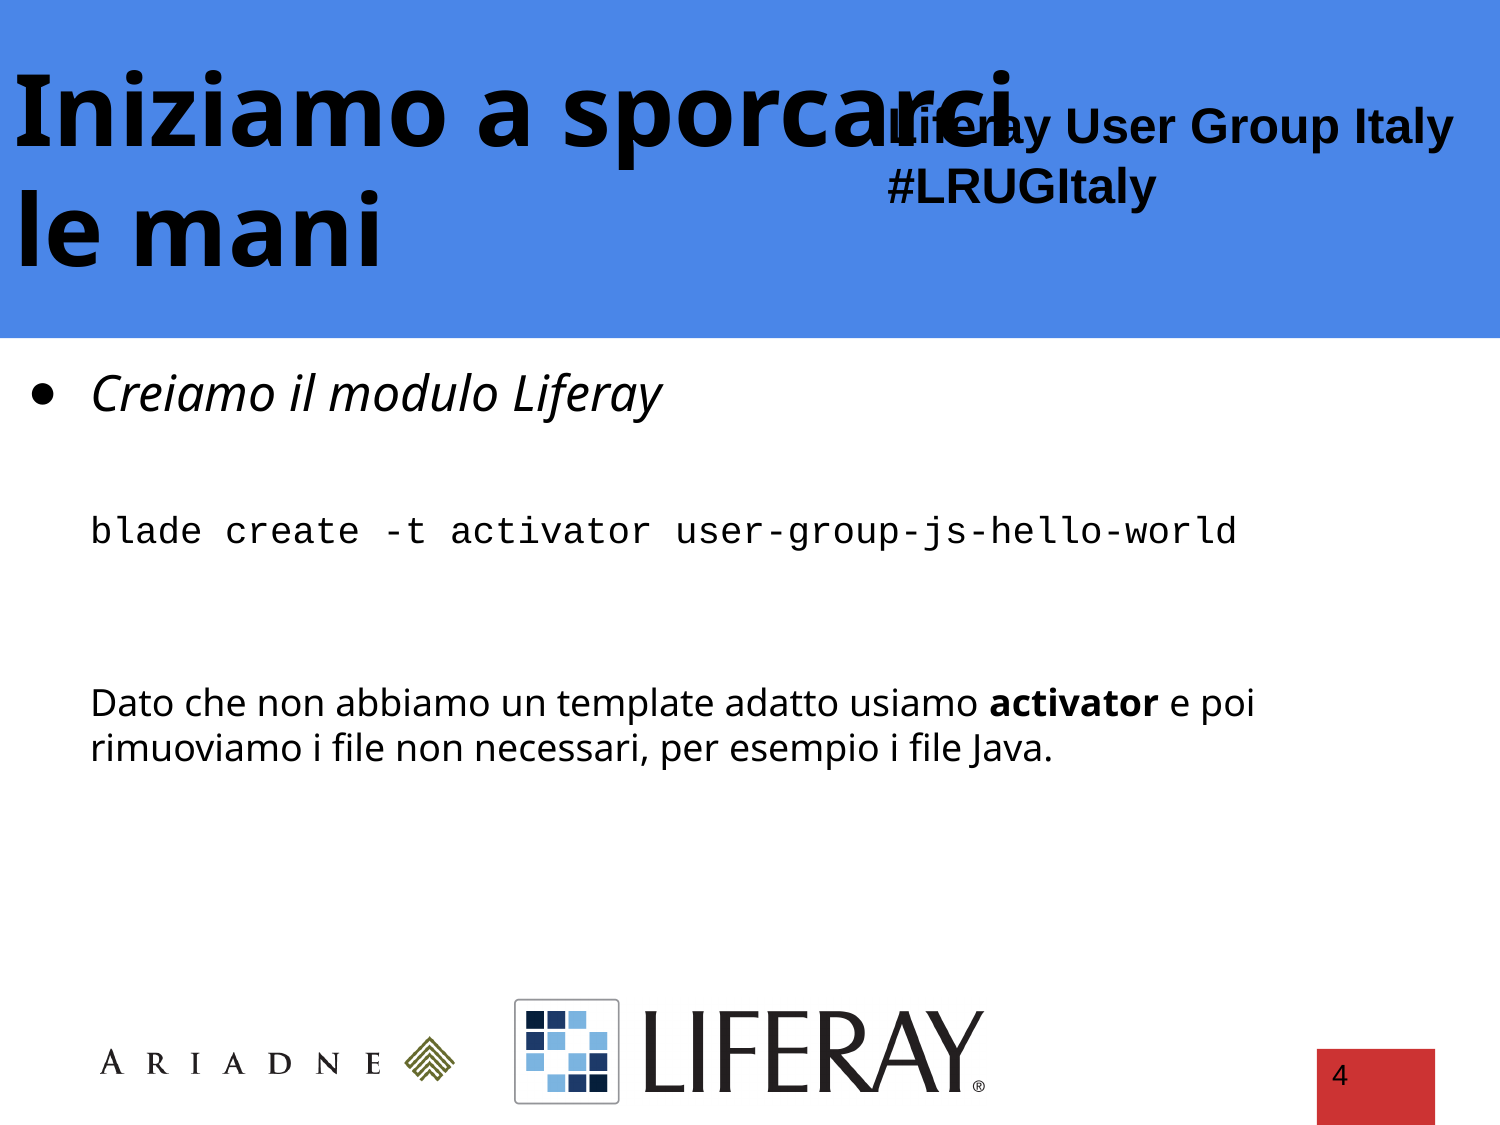

# Iniziamo a sporcarci le mani
Liferay User Group Italy
#LRUGItaly
Creiamo il modulo Liferay
blade create -t activator user-group-js-hello-world
Dato che non abbiamo un template adatto usiamo activator e poi rimuoviamo i file non necessari, per esempio i file Java.